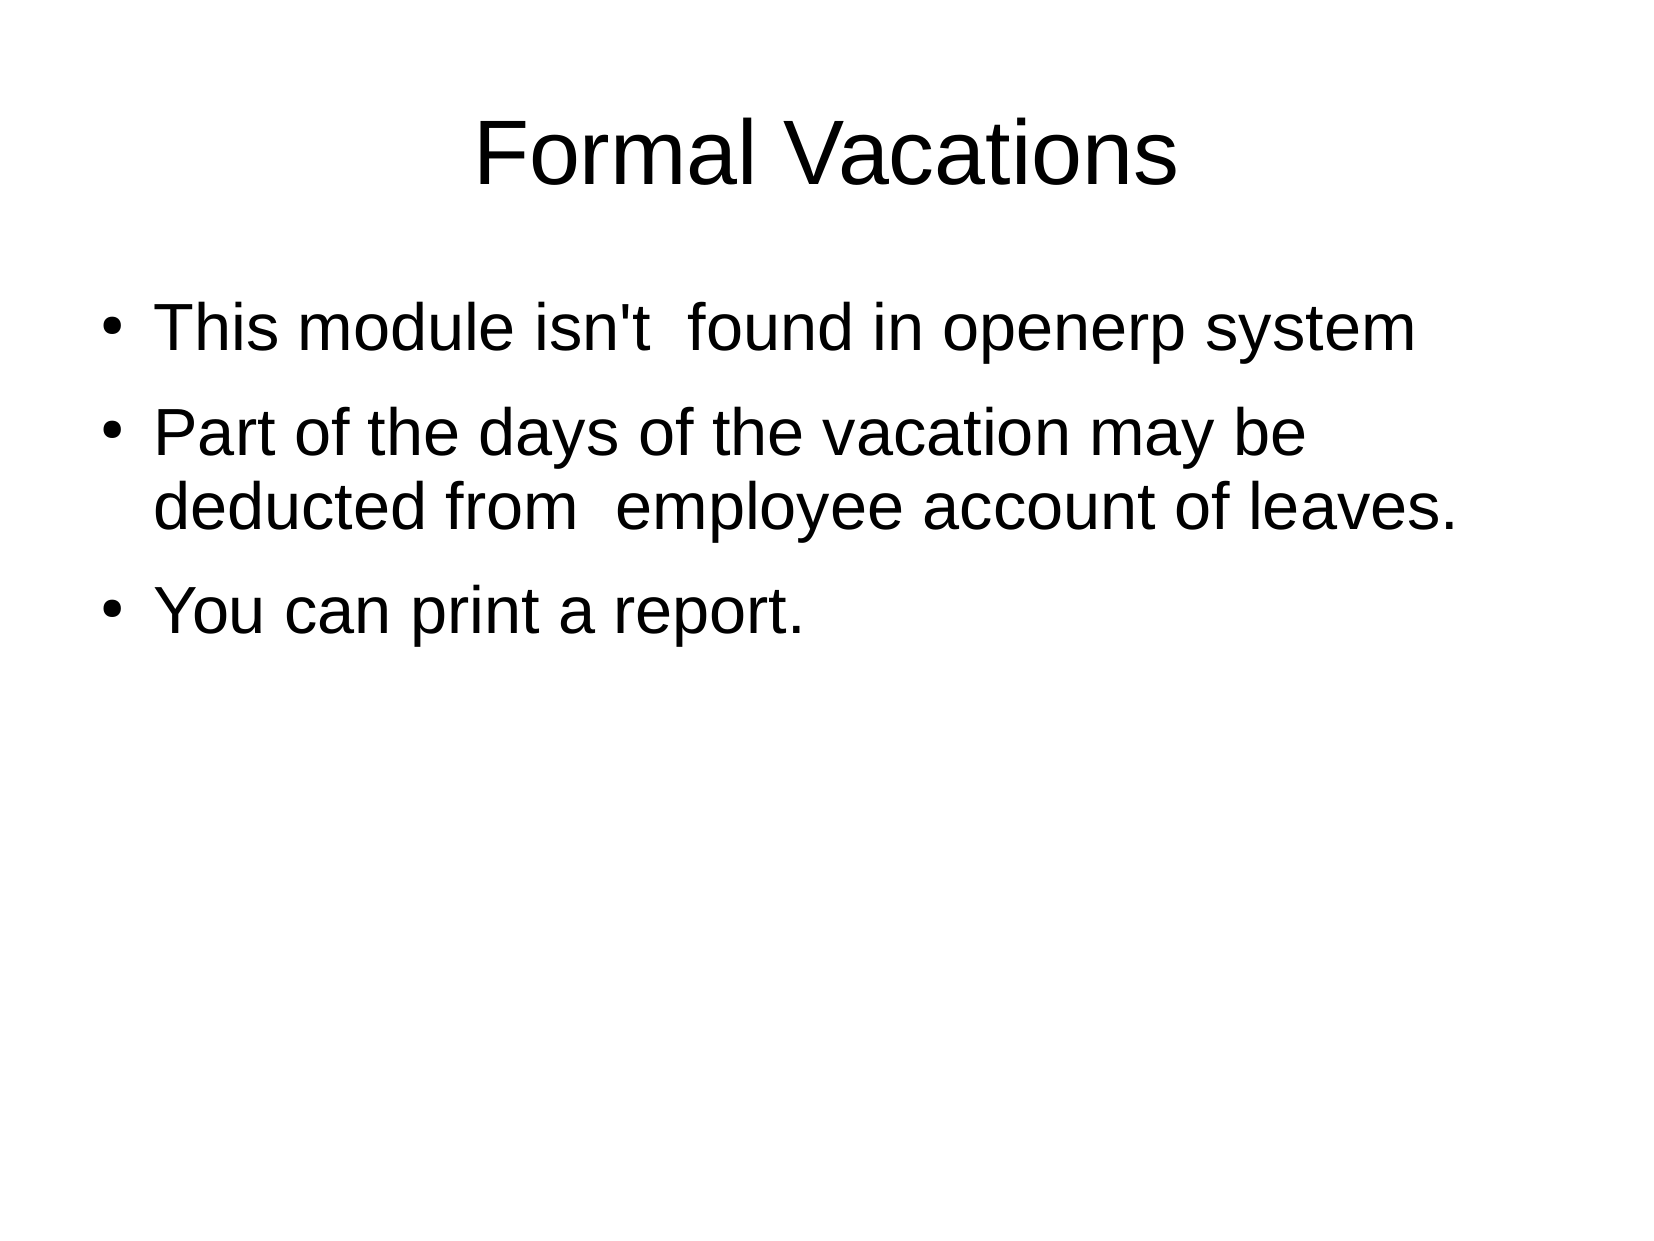

# Formal Vacations
This module isn't found in openerp system
Part of the days of the vacation may be deducted from employee account of leaves.
You can print a report.